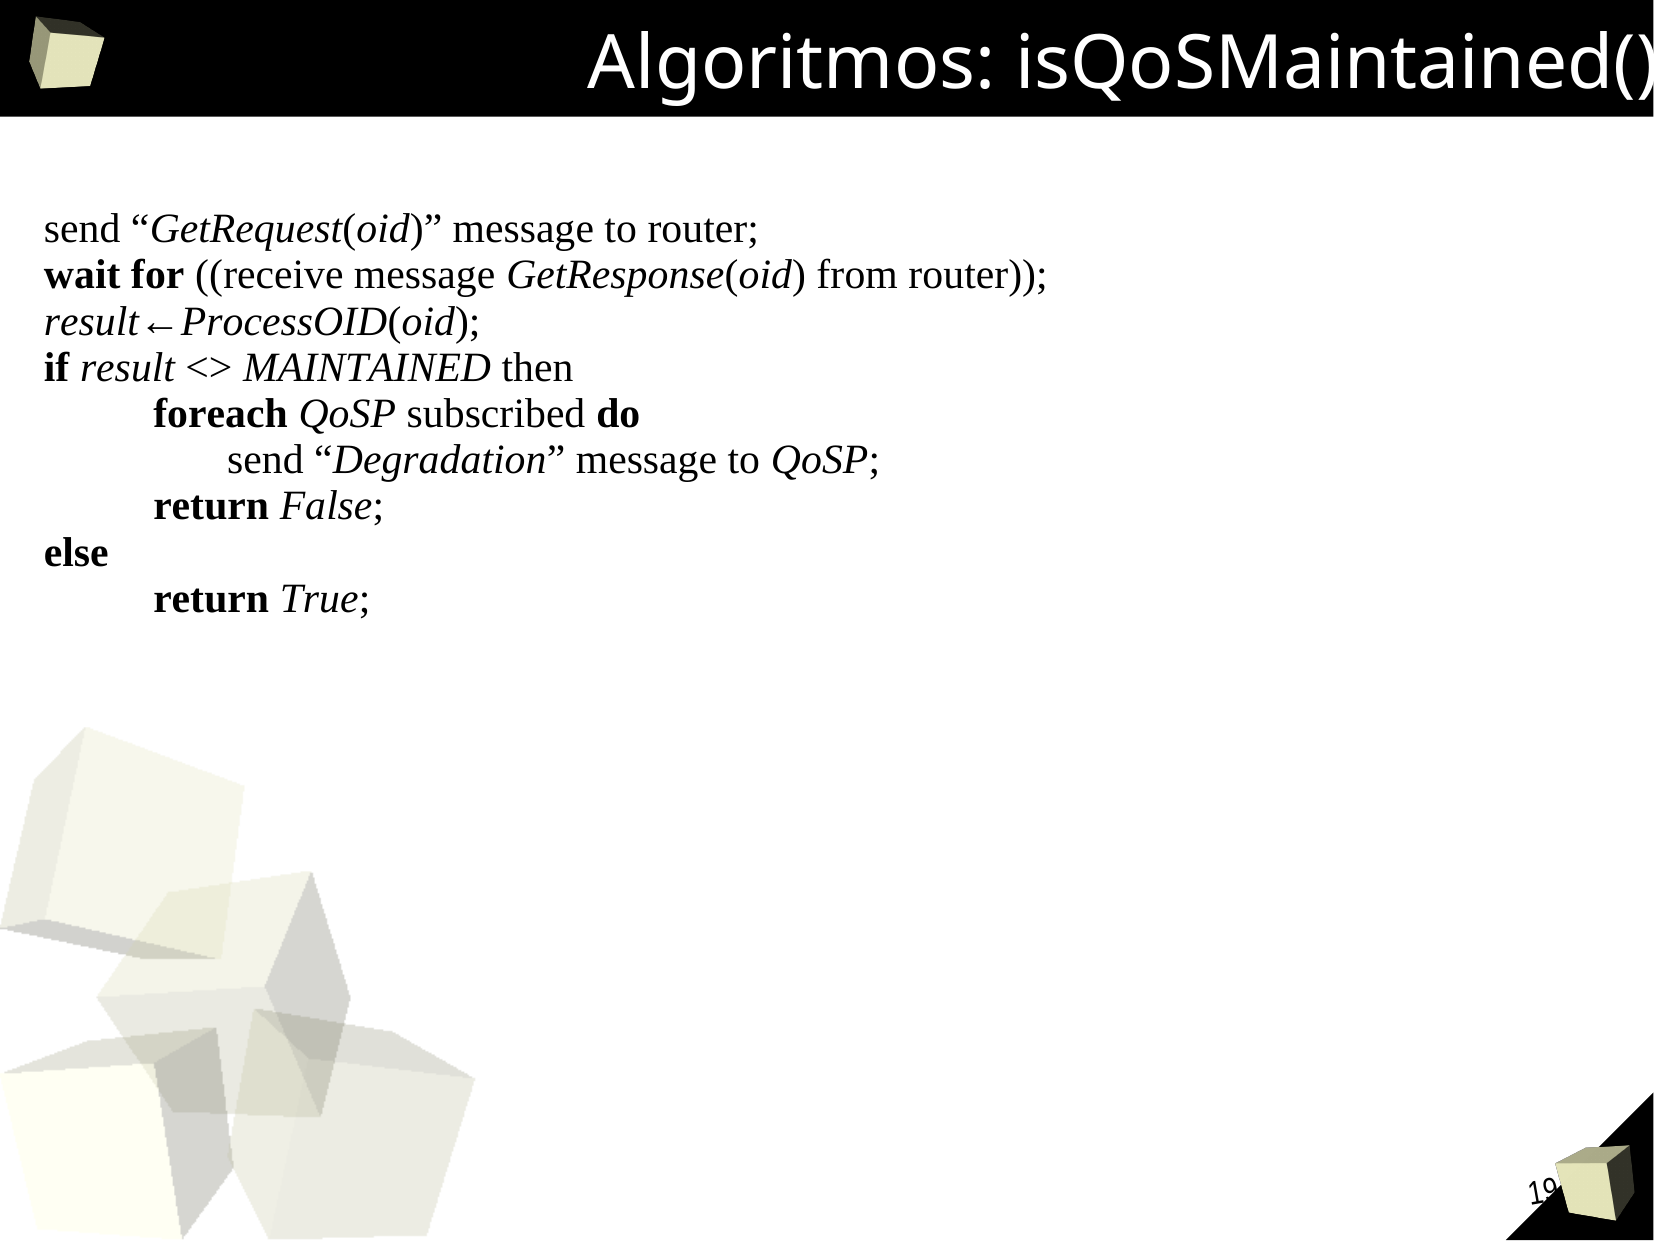

# Algoritmos: isQoSMaintained()
send “GetRequest(oid)” message to router;
wait for ((receive message GetResponse(oid) from router));
result←ProcessOID(oid);
if result <> MAINTAINED then
	foreach QoSP subscribed do
		send “Degradation” message to QoSP;
	return False;
else
	return True;